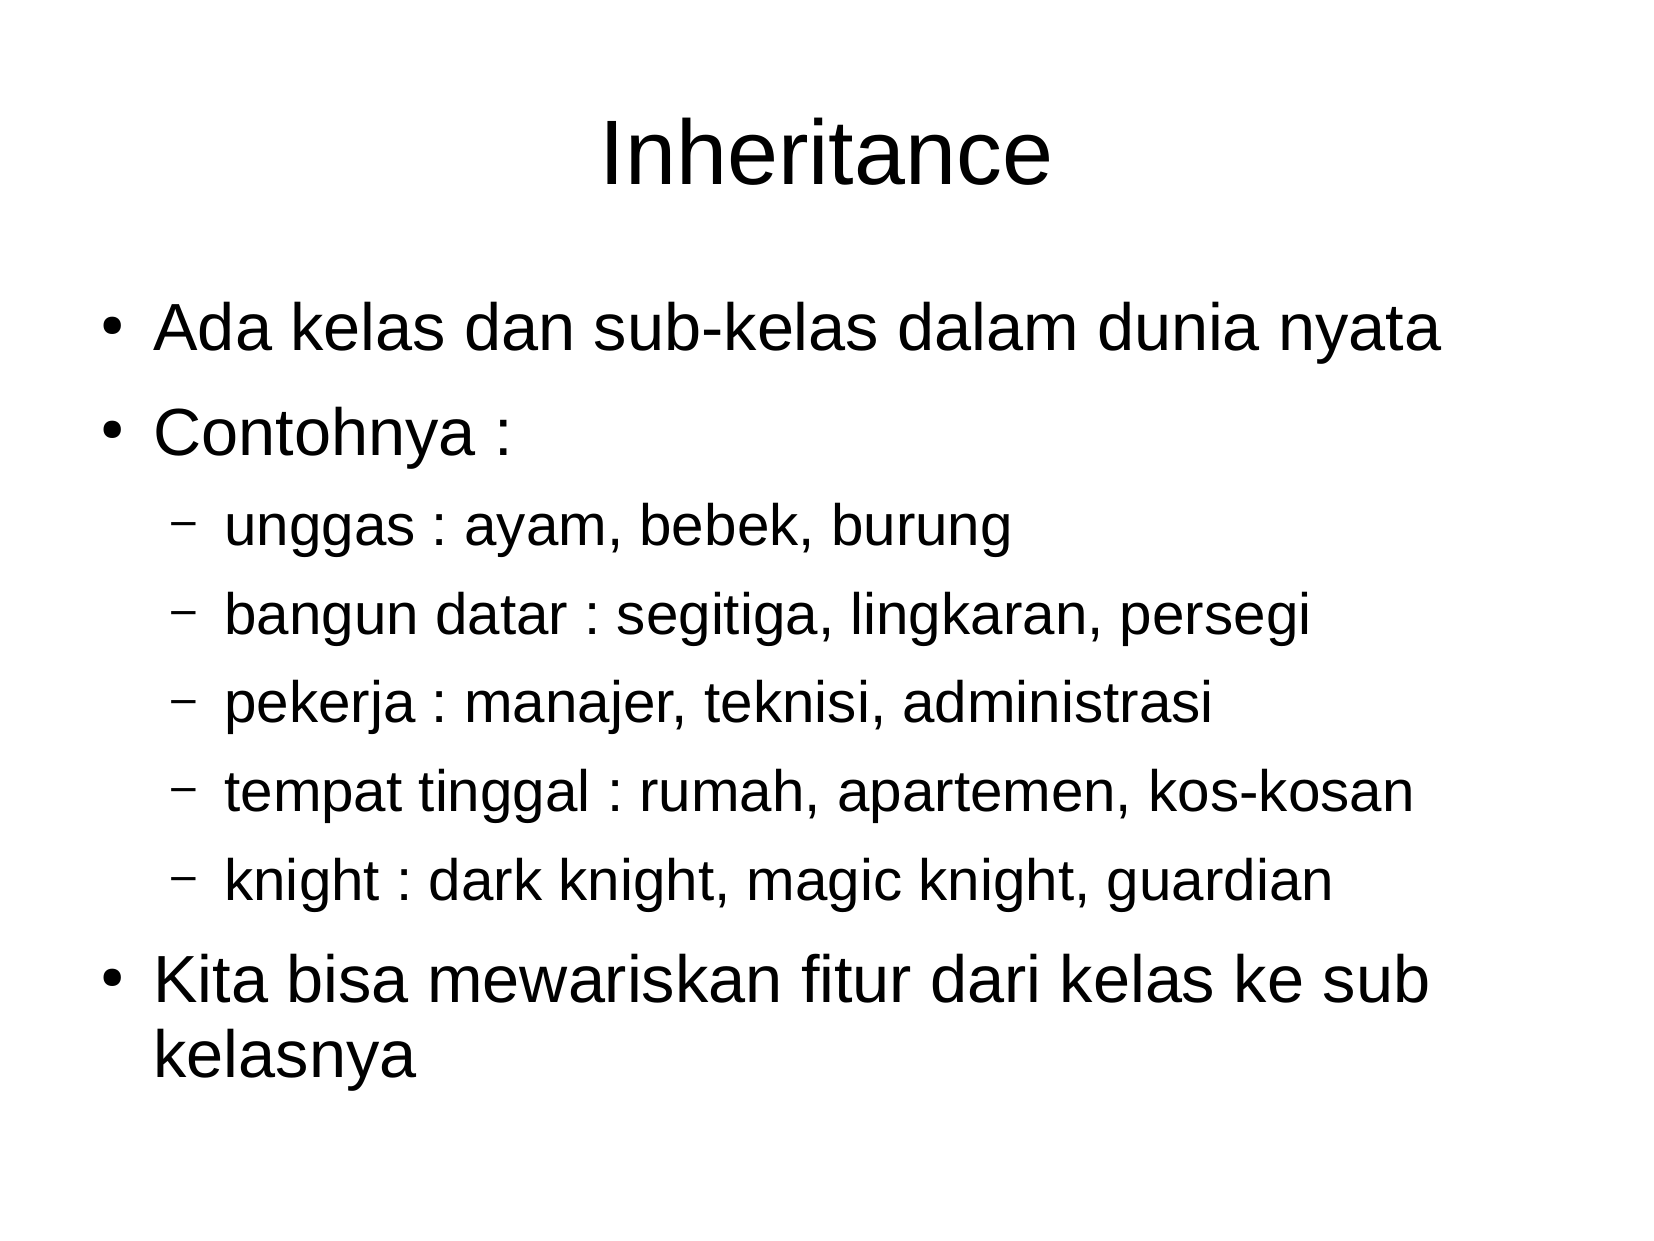

# Inheritance
Ada kelas dan sub-kelas dalam dunia nyata
Contohnya :
unggas : ayam, bebek, burung
bangun datar : segitiga, lingkaran, persegi
pekerja : manajer, teknisi, administrasi
tempat tinggal : rumah, apartemen, kos-kosan
knight : dark knight, magic knight, guardian
Kita bisa mewariskan fitur dari kelas ke sub kelasnya